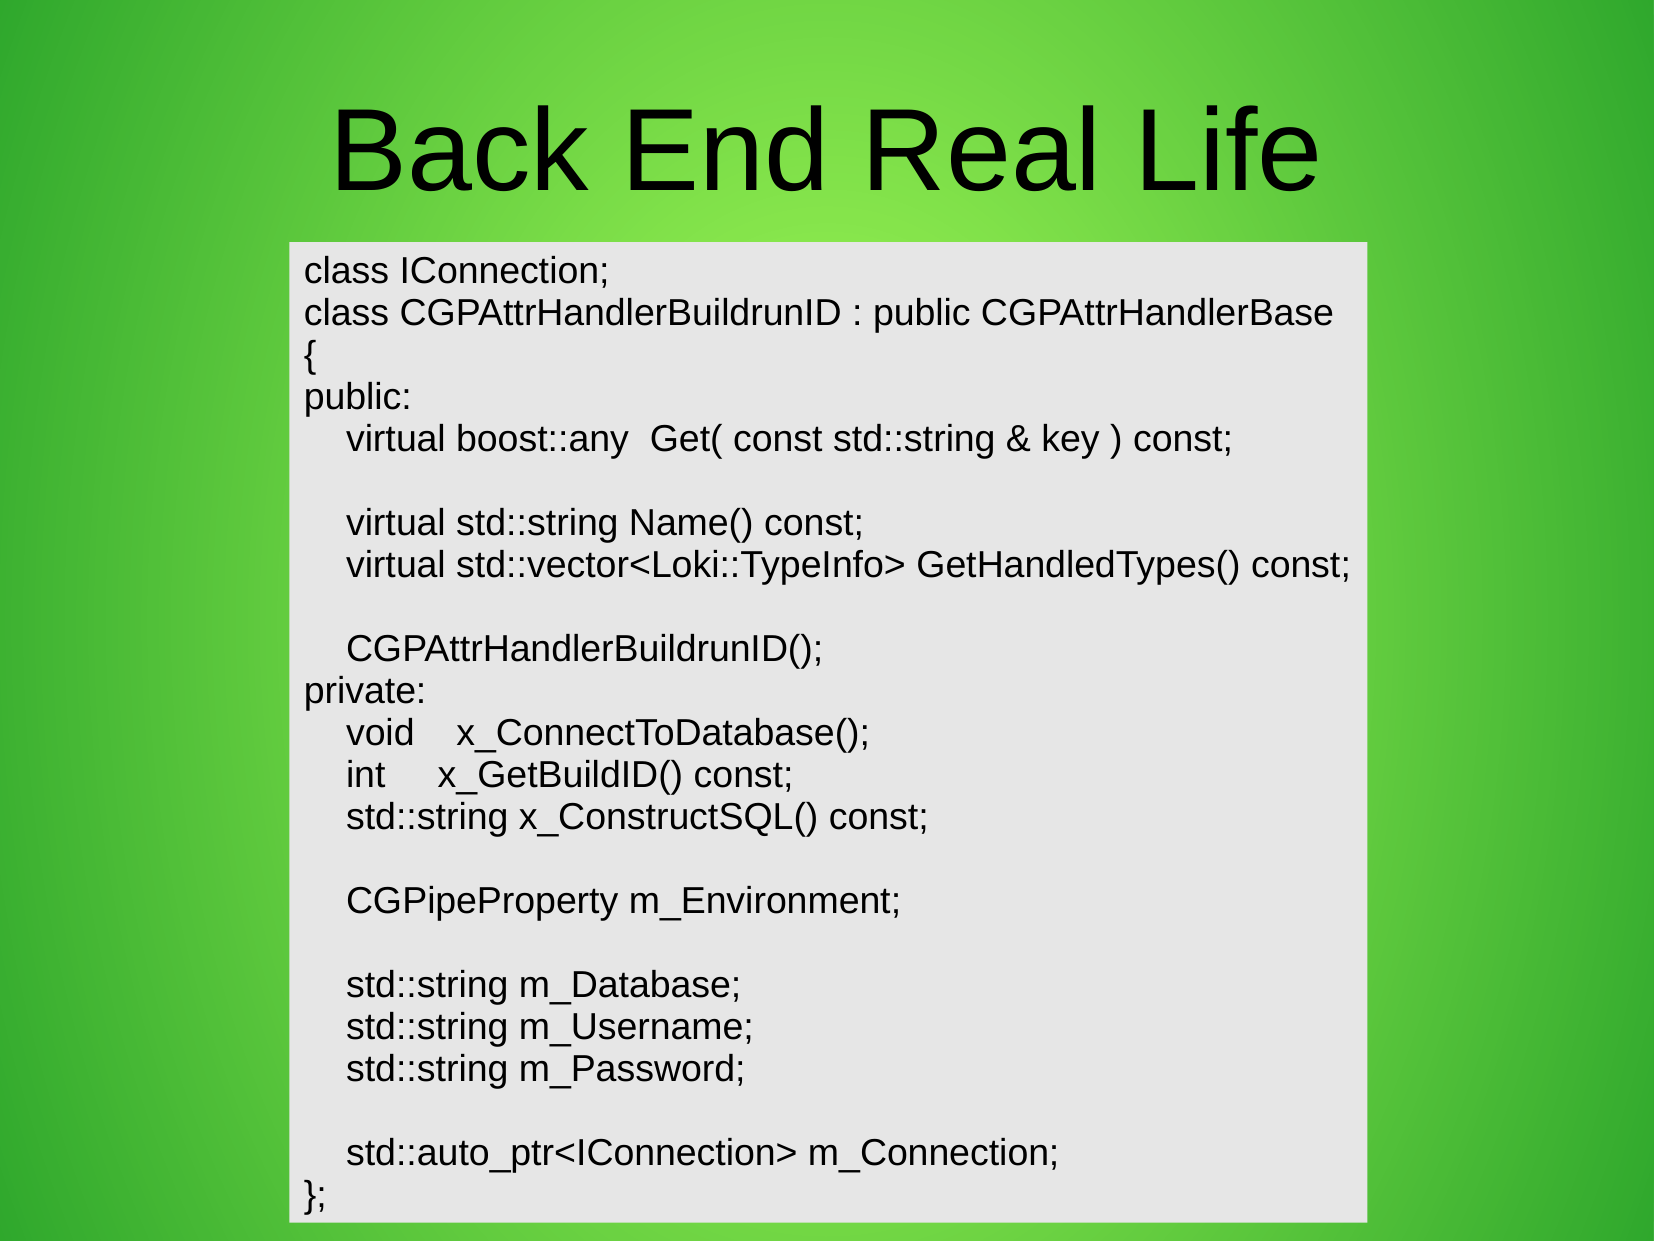

# Back End Real Life
class IConnection;
class CGPAttrHandlerBuildrunID : public CGPAttrHandlerBase
{
public:
 virtual boost::any Get( const std::string & key ) const;
 virtual std::string Name() const;
 virtual std::vector<Loki::TypeInfo> GetHandledTypes() const;
 CGPAttrHandlerBuildrunID();
private:
 void x_ConnectToDatabase();
 int x_GetBuildID() const;
 std::string x_ConstructSQL() const;
 CGPipeProperty m_Environment;
 std::string m_Database;
 std::string m_Username;
 std::string m_Password;
 std::auto_ptr<IConnection> m_Connection;
};